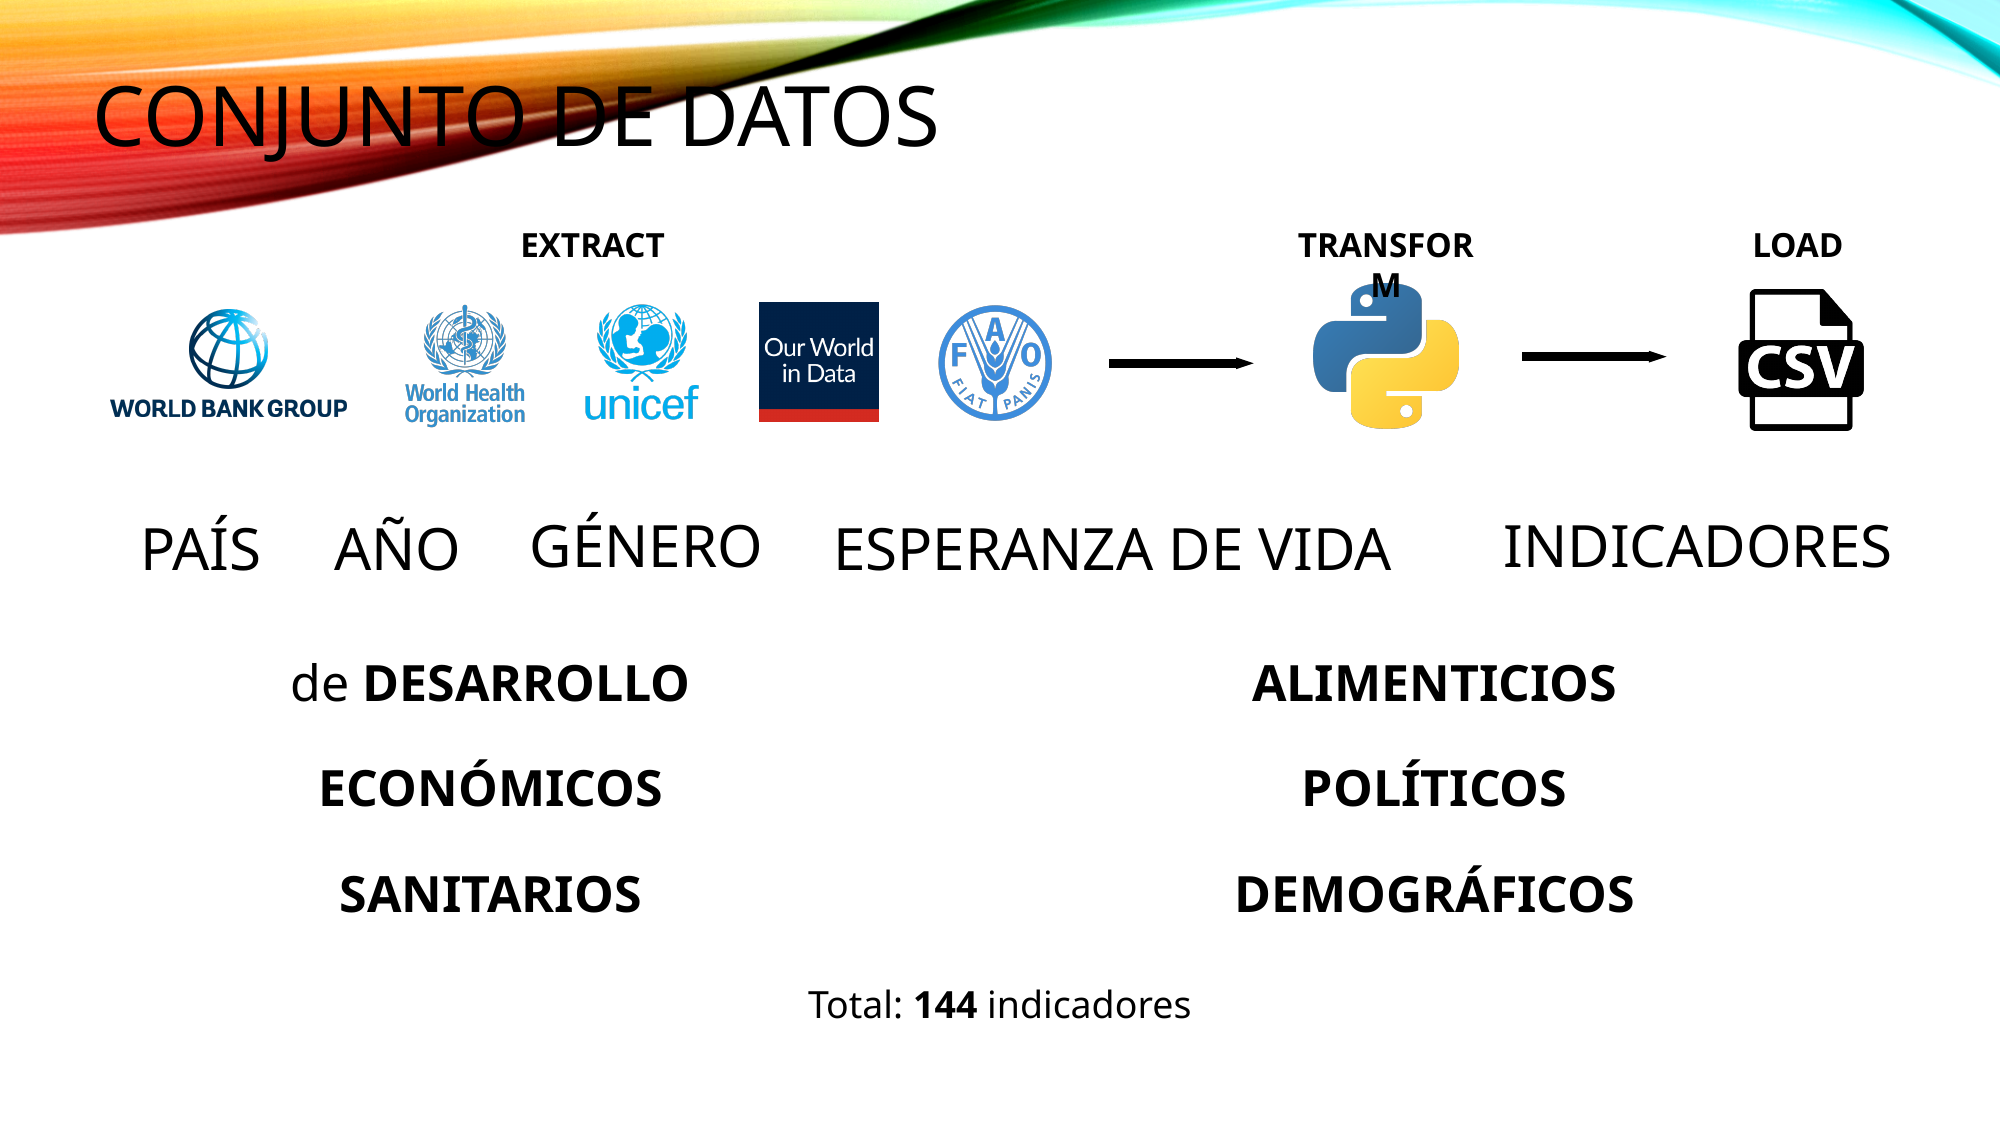

# Conjunto de datos
EXTRACT
TRANSFORM
LOAD
GÉNERO
INDICADORES
PAÍS
AÑO
ESPERANZA DE VIDA
de DESARROLLO
ALIMENTICIOS
ECONÓMICOS
POLÍTICOS
SANITARIOS
DEMOGRÁFICOS
Total: 144 indicadores